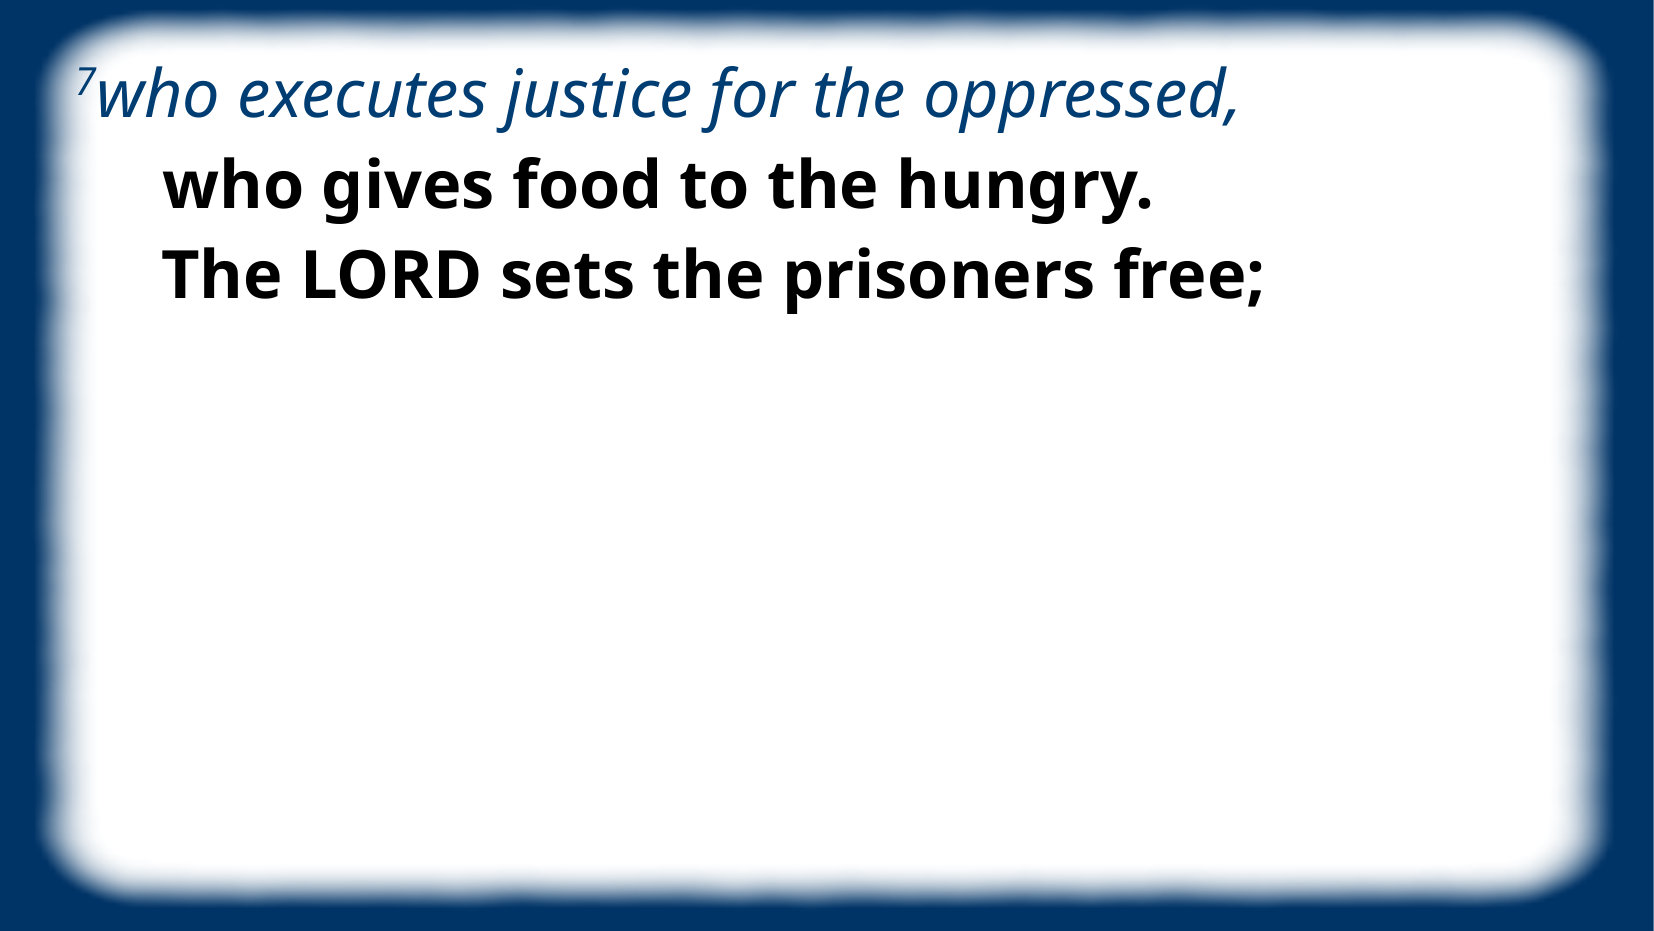

7who executes justice for the oppressed,
 who gives food to the hungry.
 The LORD sets the prisoners free;